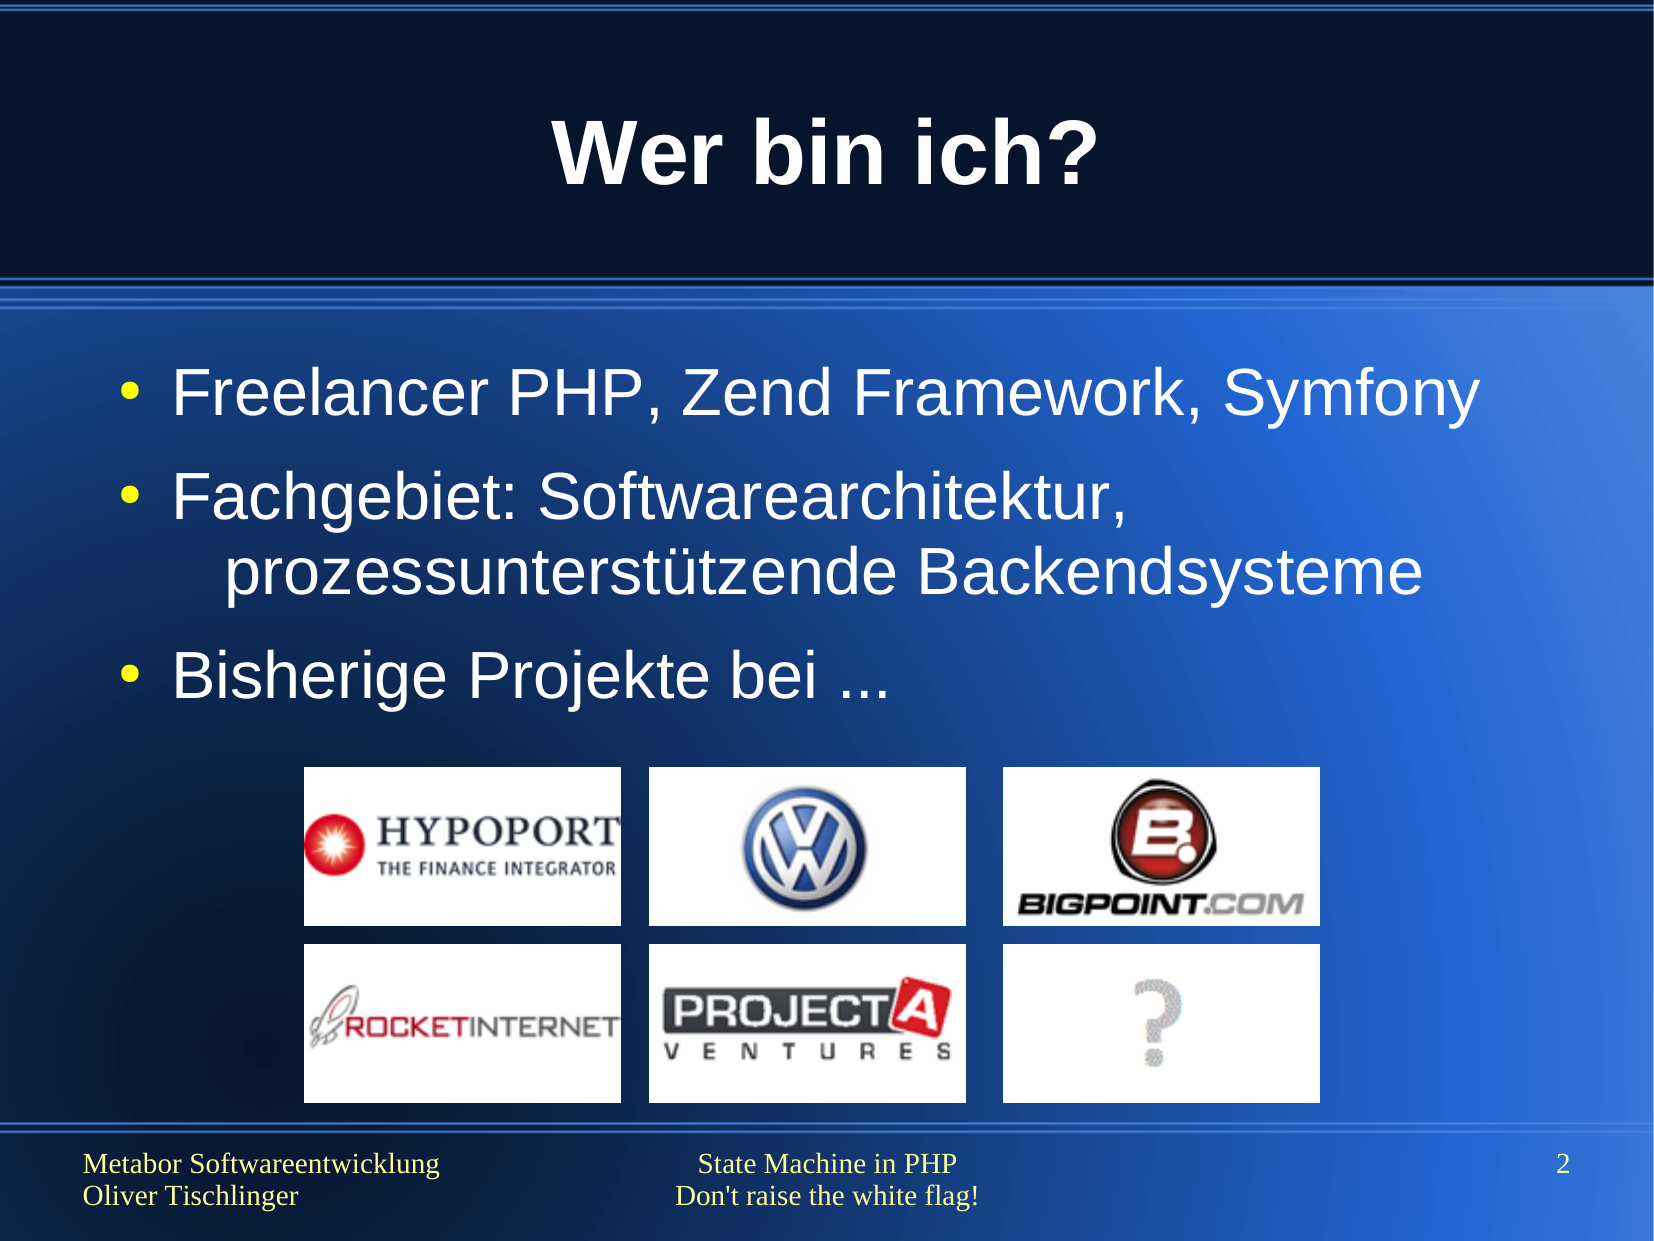

# Wer bin ich?
Freelancer PHP, Zend Framework, Symfony
Fachgebiet: Softwarearchitektur, prozessunterstützende Backendsysteme
Bisherige Projekte bei ...
2